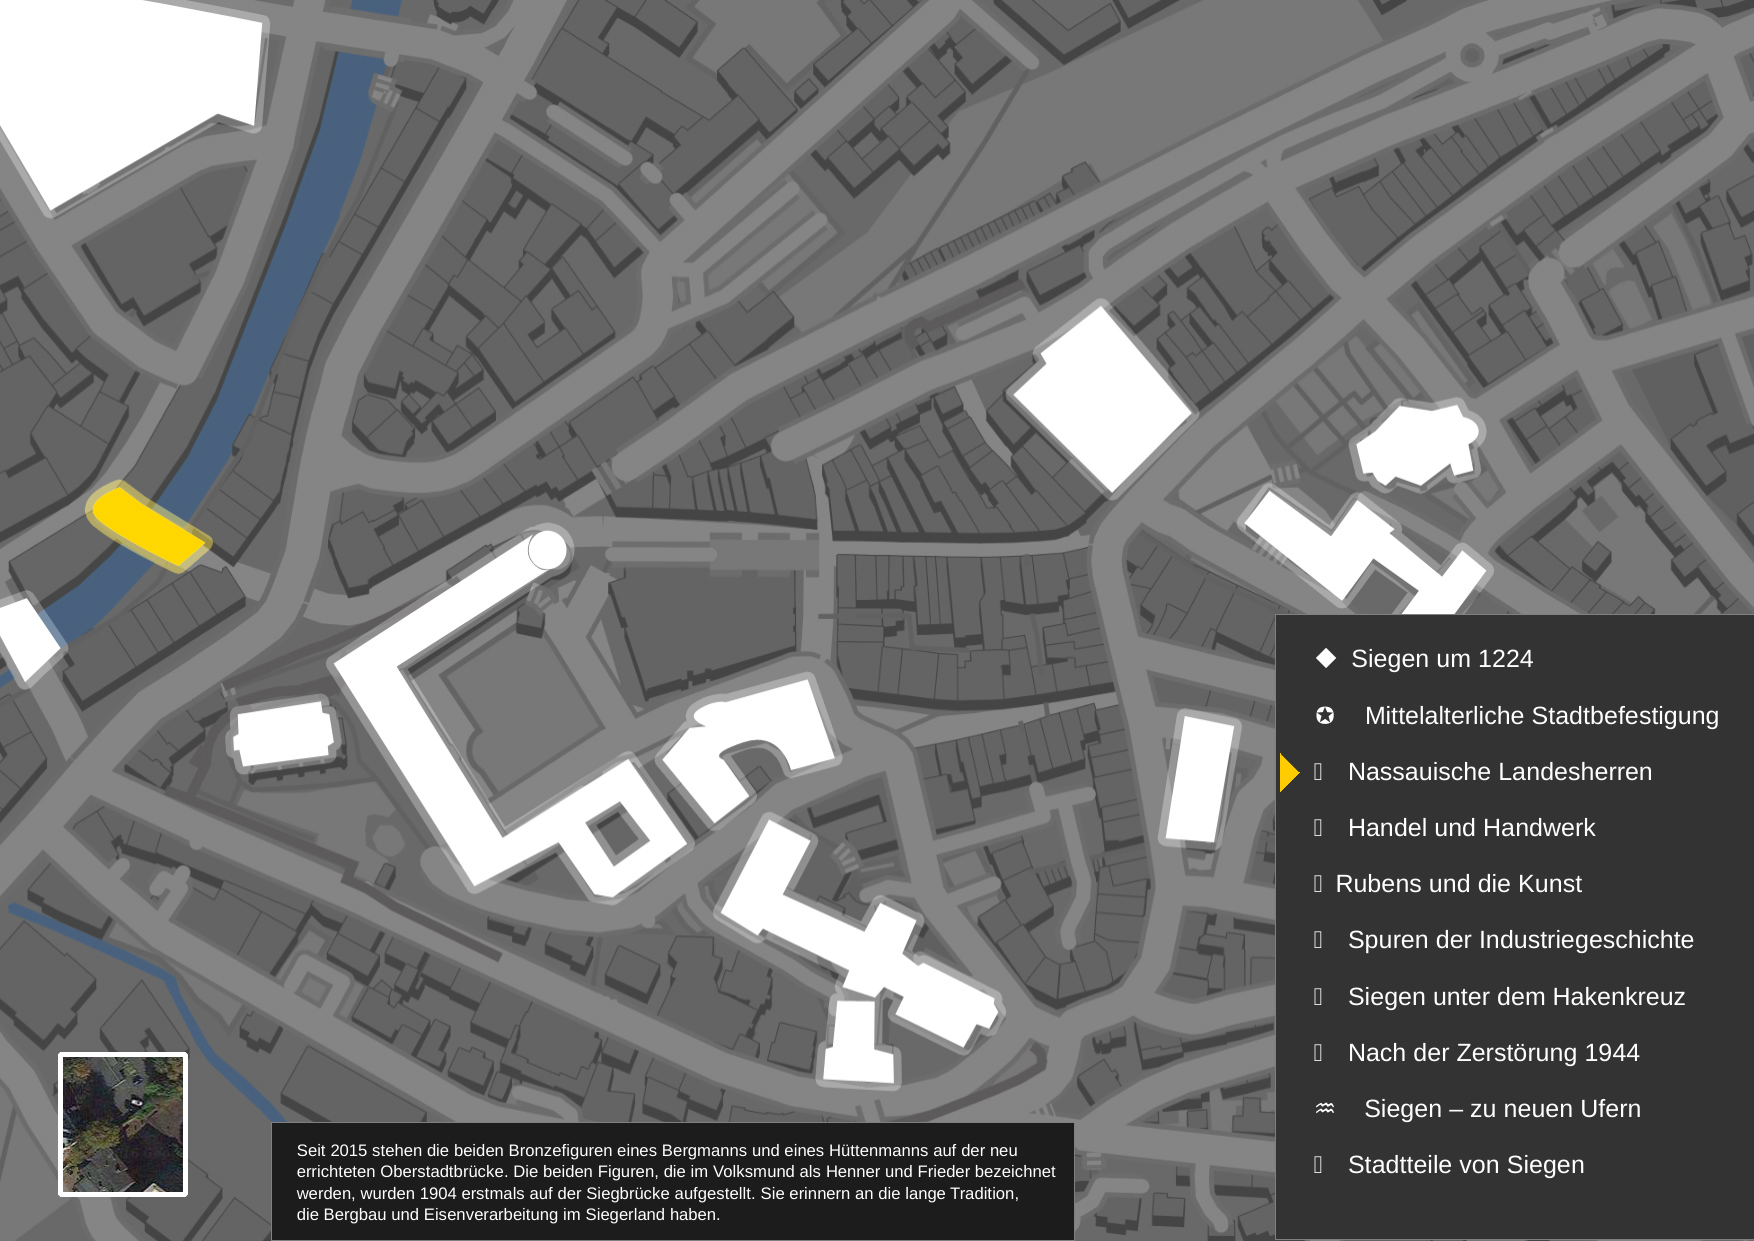

 Siegen um 1224
 Mittelalterliche Stadtbefestigung
 Nassauische Landesherren
 Handel und Handwerk
 Rubens und die Kunst
 Spuren der Industriegeschichte
 Siegen unter dem Hakenkreuz
 Nach der Zerstörung 1944
 Siegen – zu neuen Ufern
 Stadtteile von Siegen
Seit 2015 stehen die beiden Bronzefiguren eines Bergmanns und eines Hüttenmanns auf der neu
errichteten Oberstadtbrücke. Die beiden Figuren, die im Volksmund als Henner und Frieder bezeichnet
werden, wurden 1904 erstmals auf der Siegbrücke aufgestellt. Sie erinnern an die lange Tradition,
die Bergbau und Eisenverarbeitung im Siegerland haben.